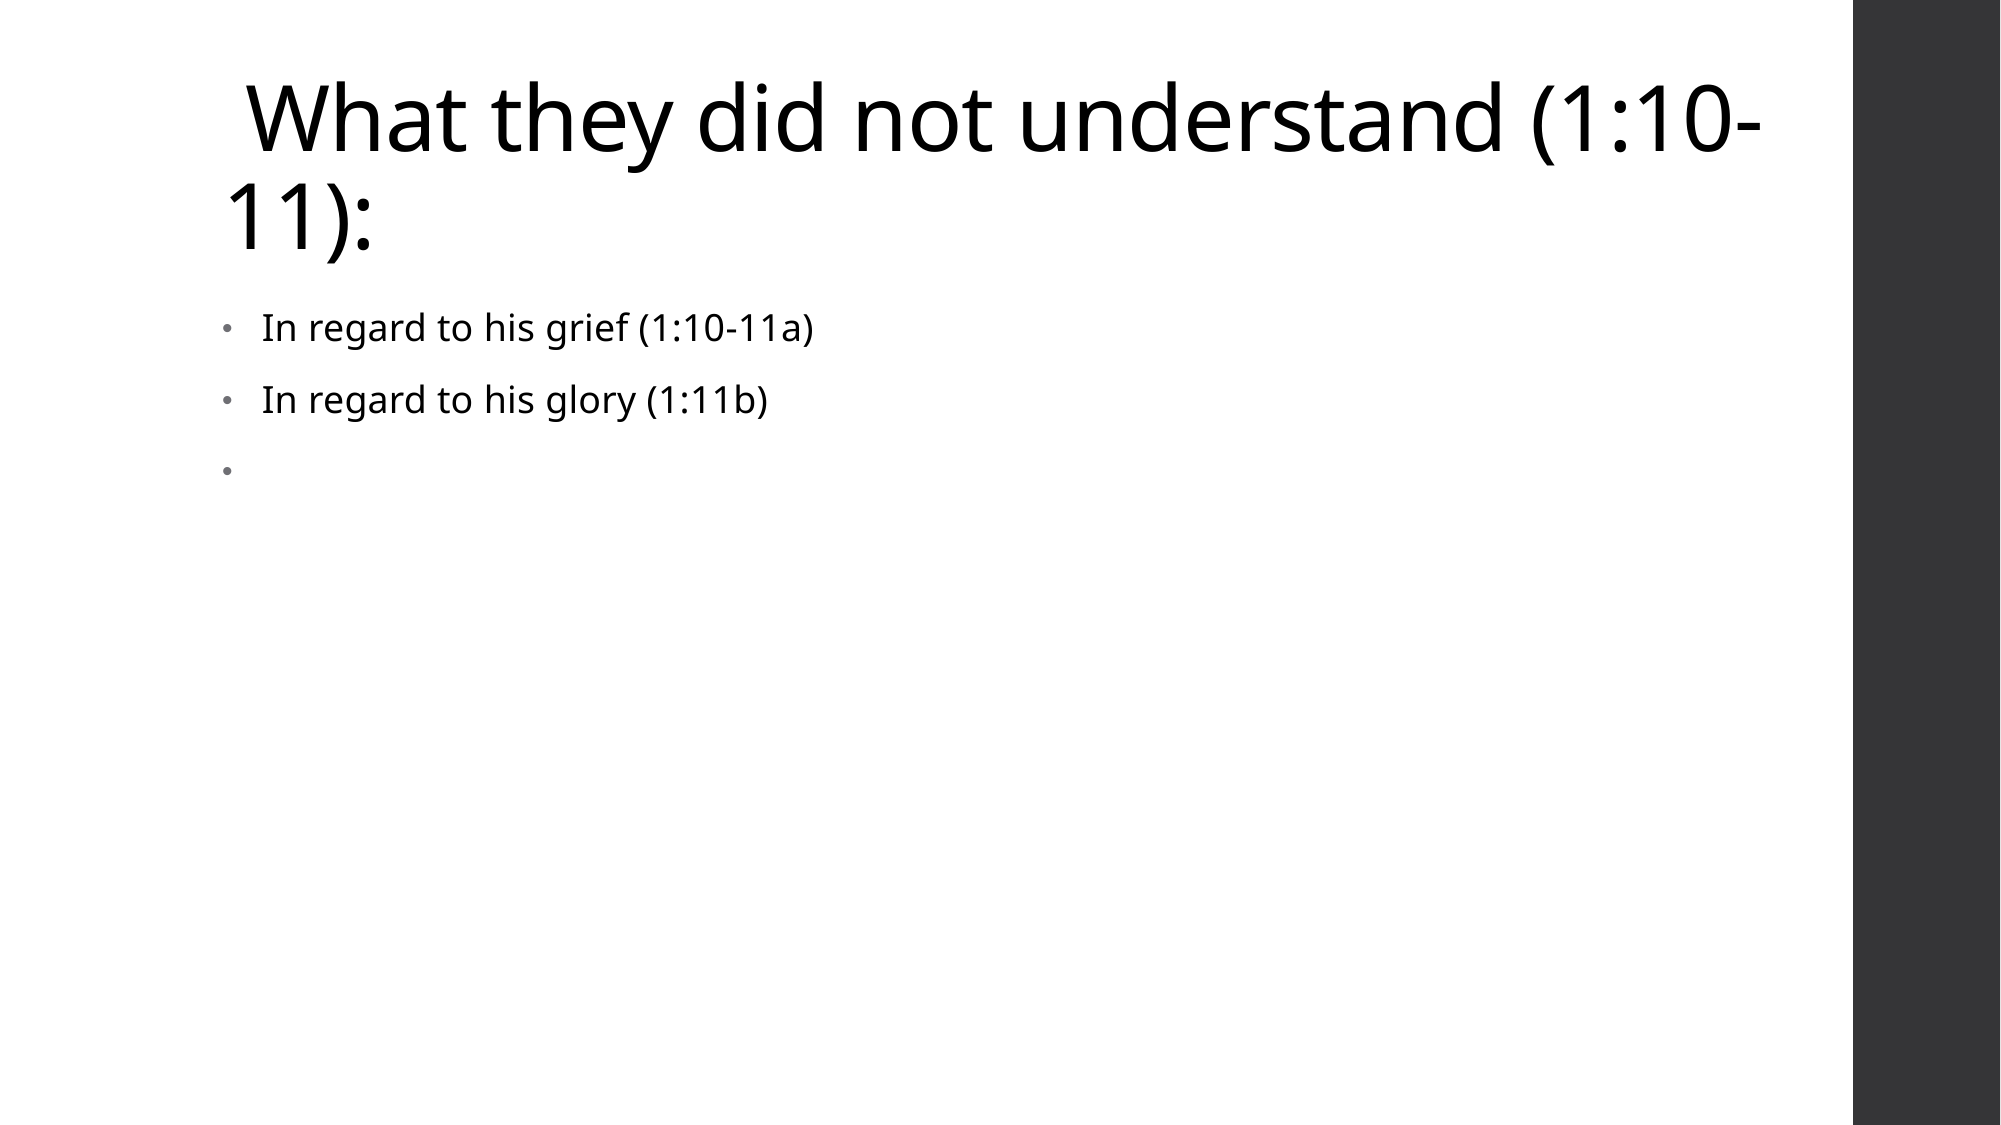

# What they did not understand (1:10-11):
 In regard to his grief (1:10-11a)
 In regard to his glory (1:11b)